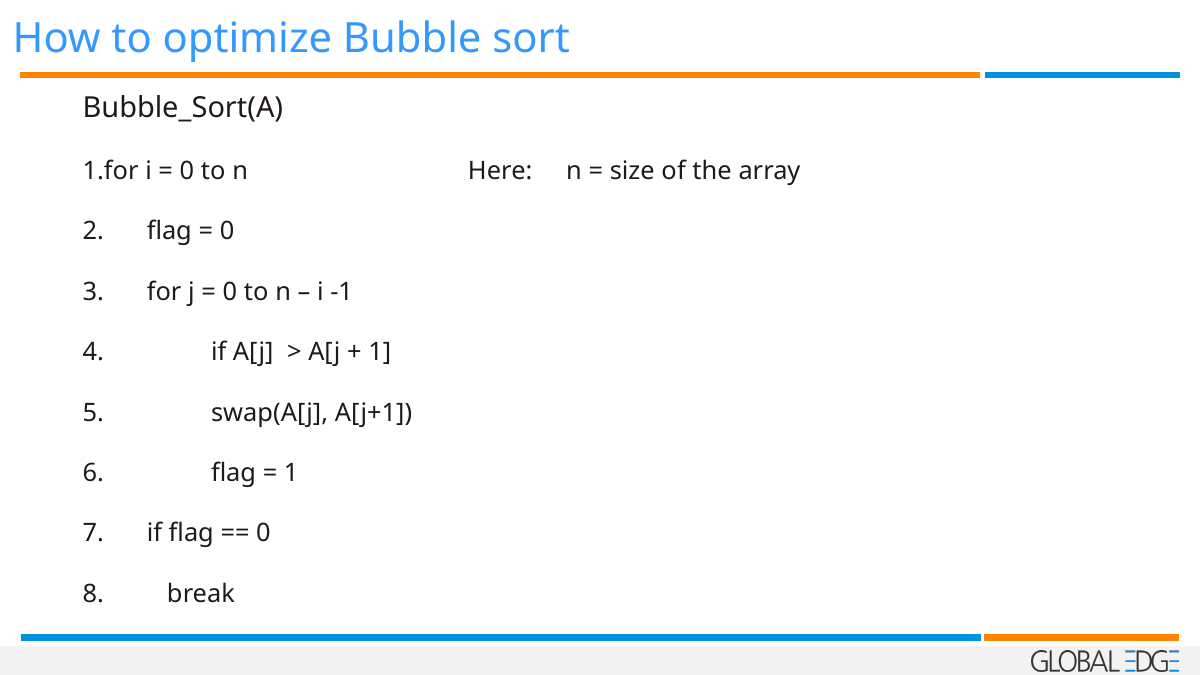

# How to optimize Bubble sort
Bubble_Sort(A)
1.for i = 0 to n 										 	Here: n = size of the array
2. 	flag = 0
3. 	for j = 0 to n – i -1
4.				 	if A[j] > A[j + 1]
5.										 	swap(A[j], A[j+1])
6.	 	flag = 1
7.		if flag == 0
8.				 break